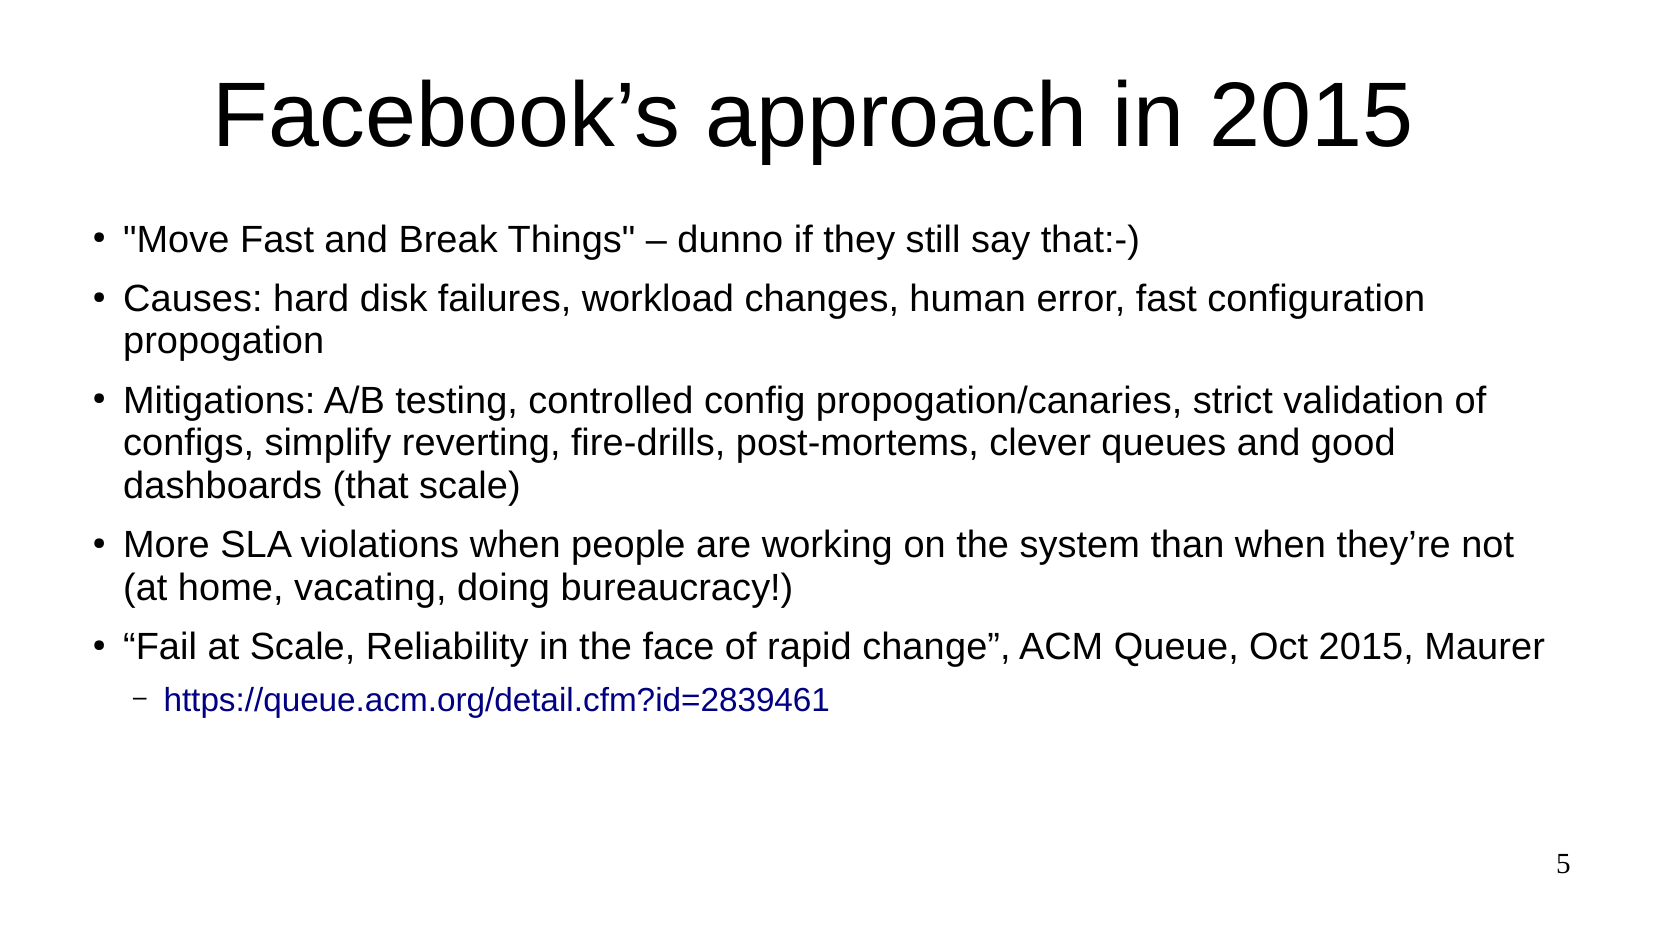

# Facebook’s approach in 2015
"Move Fast and Break Things" – dunno if they still say that:-)
Causes: hard disk failures, workload changes, human error, fast configuration propogation
Mitigations: A/B testing, controlled config propogation/canaries, strict validation of configs, simplify reverting, fire-drills, post-mortems, clever queues and good dashboards (that scale)
More SLA violations when people are working on the system than when they’re not (at home, vacating, doing bureaucracy!)
“Fail at Scale, Reliability in the face of rapid change”, ACM Queue, Oct 2015, Maurer
https://queue.acm.org/detail.cfm?id=2839461
5